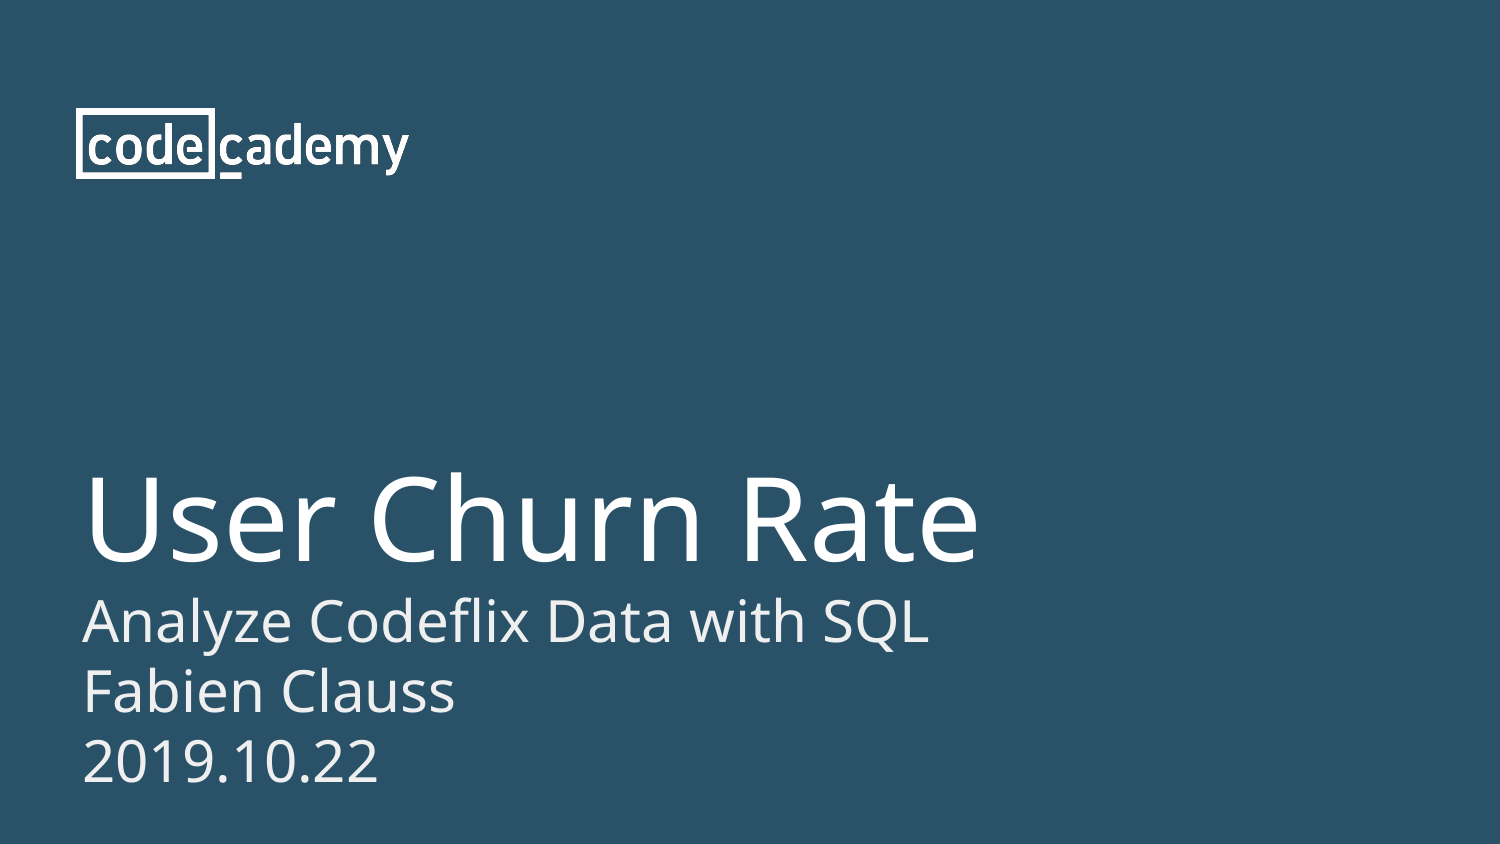

User Churn Rate
Analyze Codeflix Data with SQL
Fabien Clauss
2019.10.22